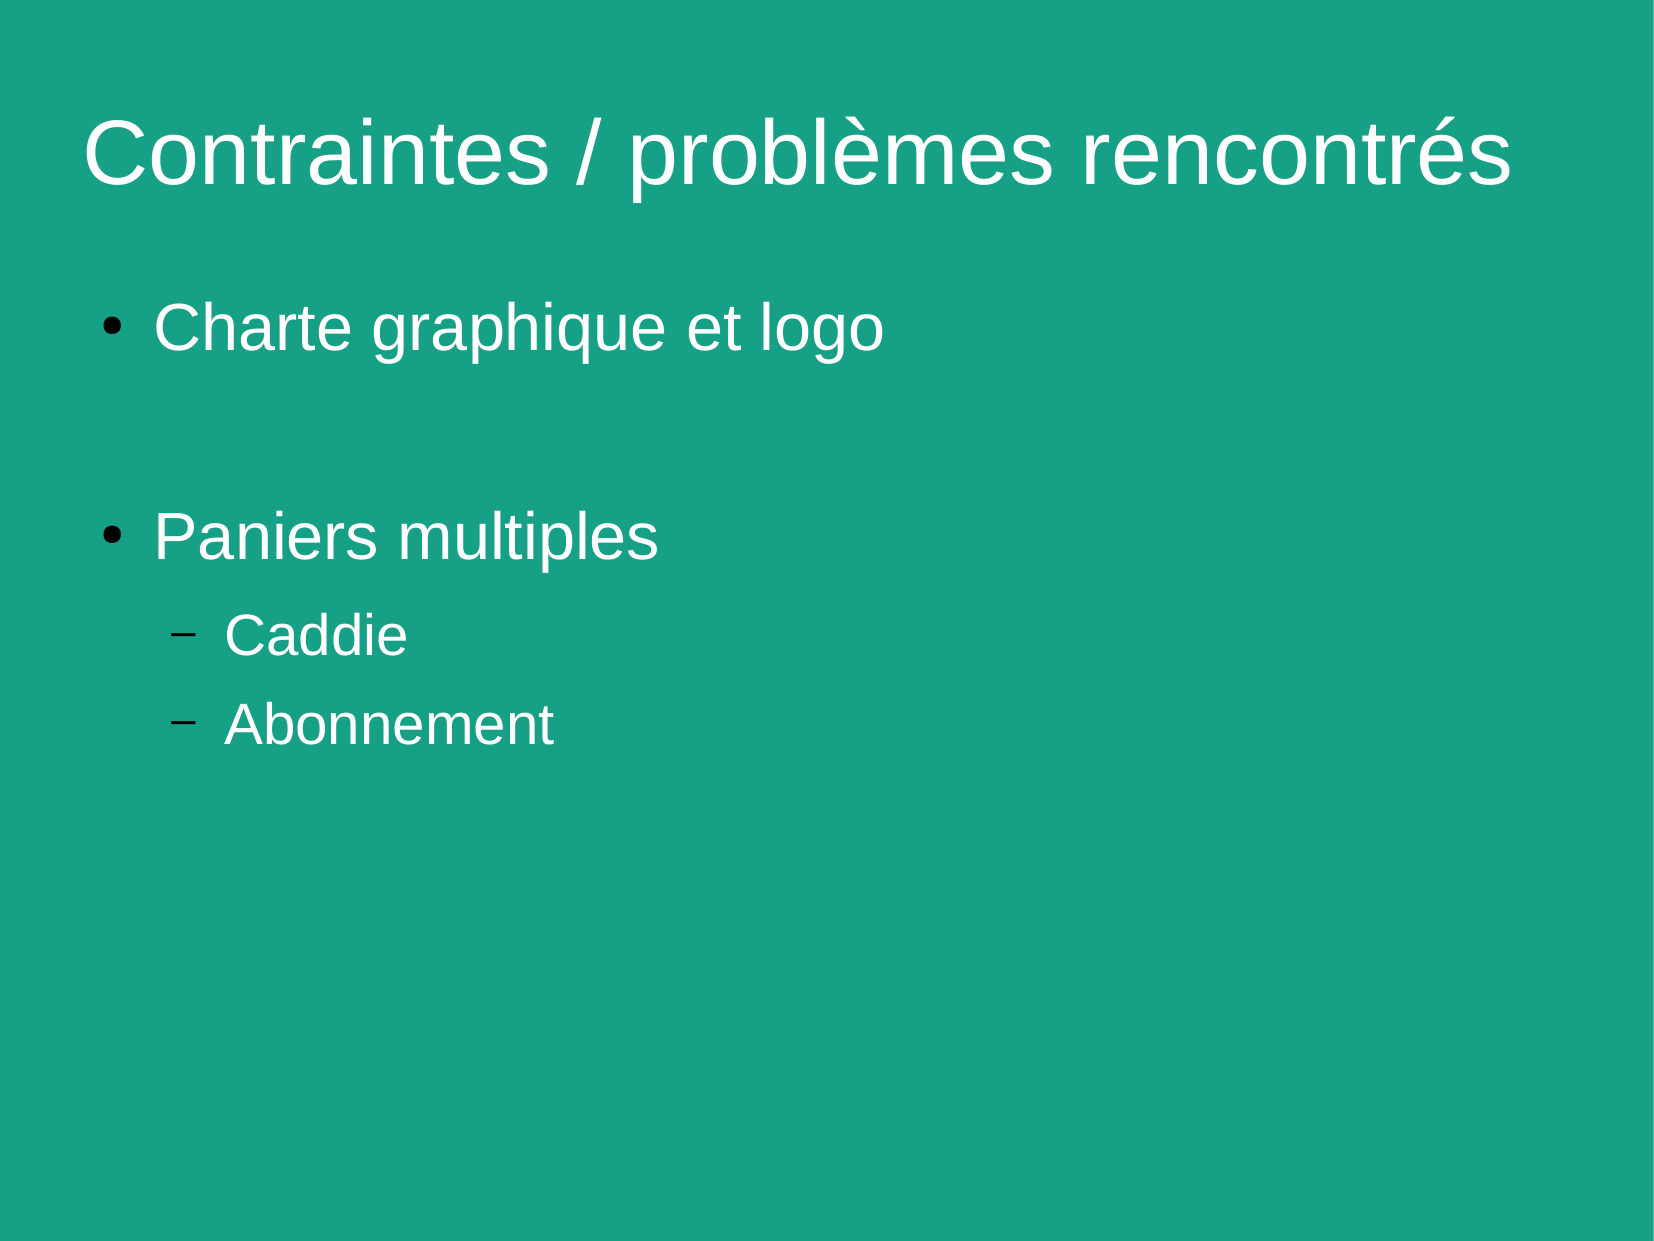

# Contraintes / problèmes rencontrés
Charte graphique et logo
Paniers multiples
Caddie
Abonnement